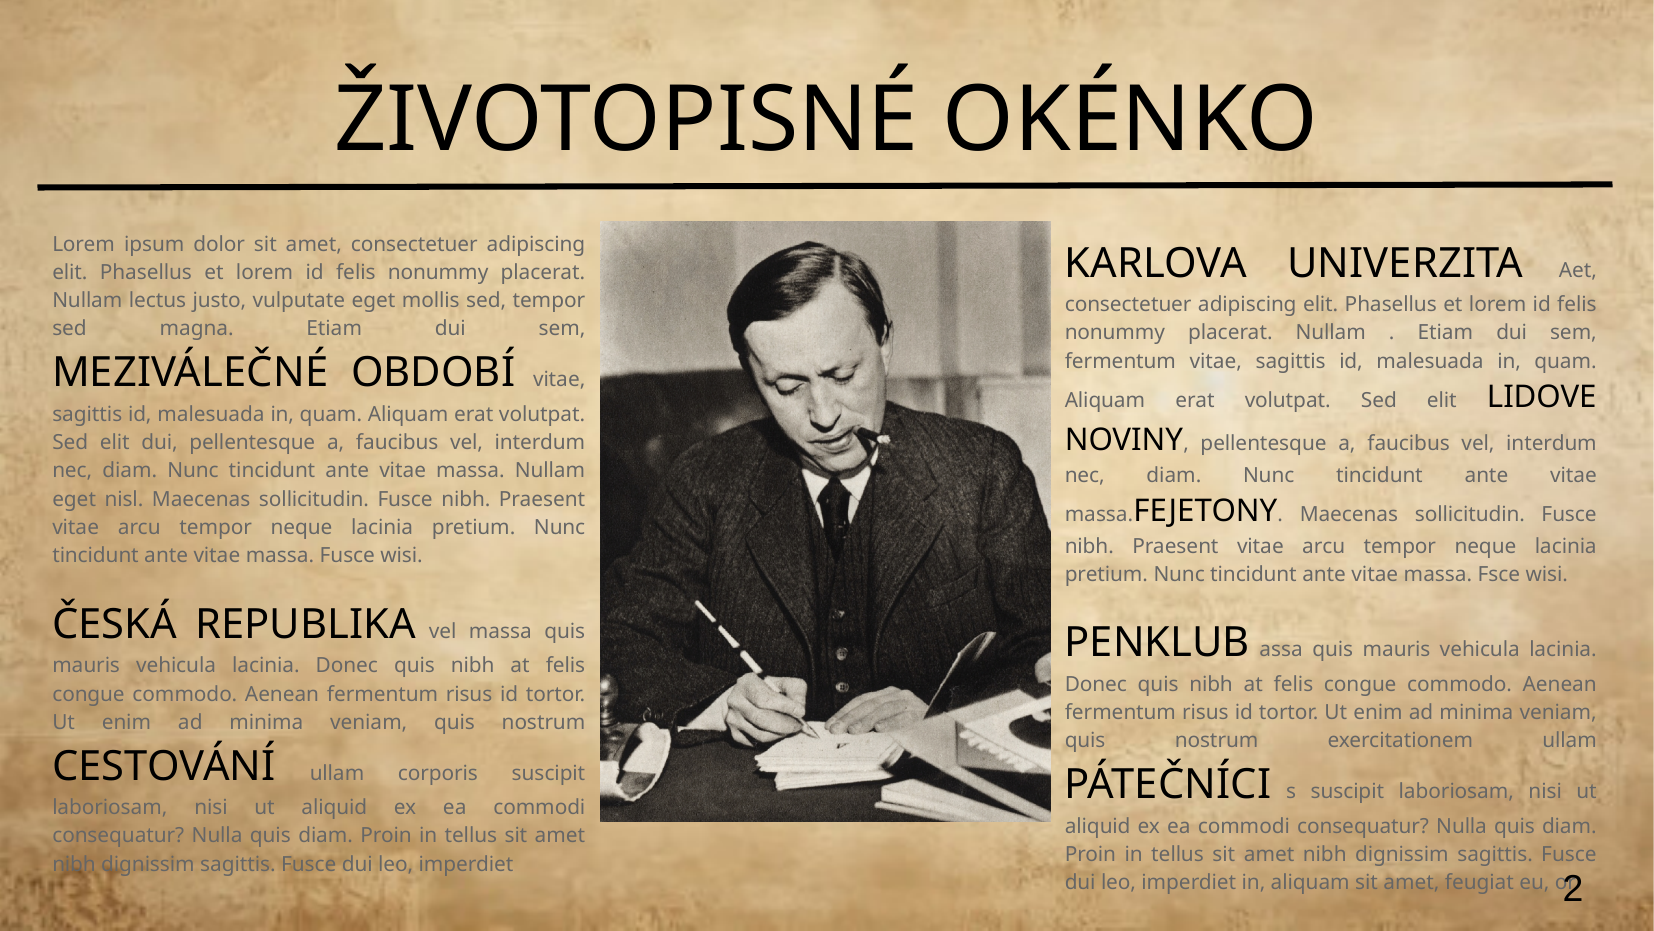

# ŽIVOTOPISNÉ OKÉNKO
Lorem ipsum dolor sit amet, consectetuer adipiscing elit. Phasellus et lorem id felis nonummy placerat. Nullam lectus justo, vulputate eget mollis sed, tempor sed magna. Etiam dui sem, MEZIVÁLEČNÉ OBDOBÍ vitae, sagittis id, malesuada in, quam. Aliquam erat volutpat. Sed elit dui, pellentesque a, faucibus vel, interdum nec, diam. Nunc tincidunt ante vitae massa. Nullam eget nisl. Maecenas sollicitudin. Fusce nibh. Praesent vitae arcu tempor neque lacinia pretium. Nunc tincidunt ante vitae massa. Fusce wisi.
ČESKÁ REPUBLIKA vel massa quis mauris vehicula lacinia. Donec quis nibh at felis congue commodo. Aenean fermentum risus id tortor. Ut enim ad minima veniam, quis nostrum CESTOVÁNÍ ullam corporis suscipit laboriosam, nisi ut aliquid ex ea commodi consequatur? Nulla quis diam. Proin in tellus sit amet nibh dignissim sagittis. Fusce dui leo, imperdiet
KARLOVA UNIVERZITA Aet, consectetuer adipiscing elit. Phasellus et lorem id felis nonummy placerat. Nullam . Etiam dui sem, fermentum vitae, sagittis id, malesuada in, quam. Aliquam erat volutpat. Sed elit LIDOVE NOVINY, pellentesque a, faucibus vel, interdum nec, diam. Nunc tincidunt ante vitae massa.FEJETONY. Maecenas sollicitudin. Fusce nibh. Praesent vitae arcu tempor neque lacinia pretium. Nunc tincidunt ante vitae massa. Fsce wisi.
PENKLUB assa quis mauris vehicula lacinia. Donec quis nibh at felis congue commodo. Aenean fermentum risus id tortor. Ut enim ad minima veniam, quis nostrum exercitationem ullam PÁTEČNÍCI s suscipit laboriosam, nisi ut aliquid ex ea commodi consequatur? Nulla quis diam. Proin in tellus sit amet nibh dignissim sagittis. Fusce dui leo, imperdiet in, aliquam sit amet, feugiat eu, or